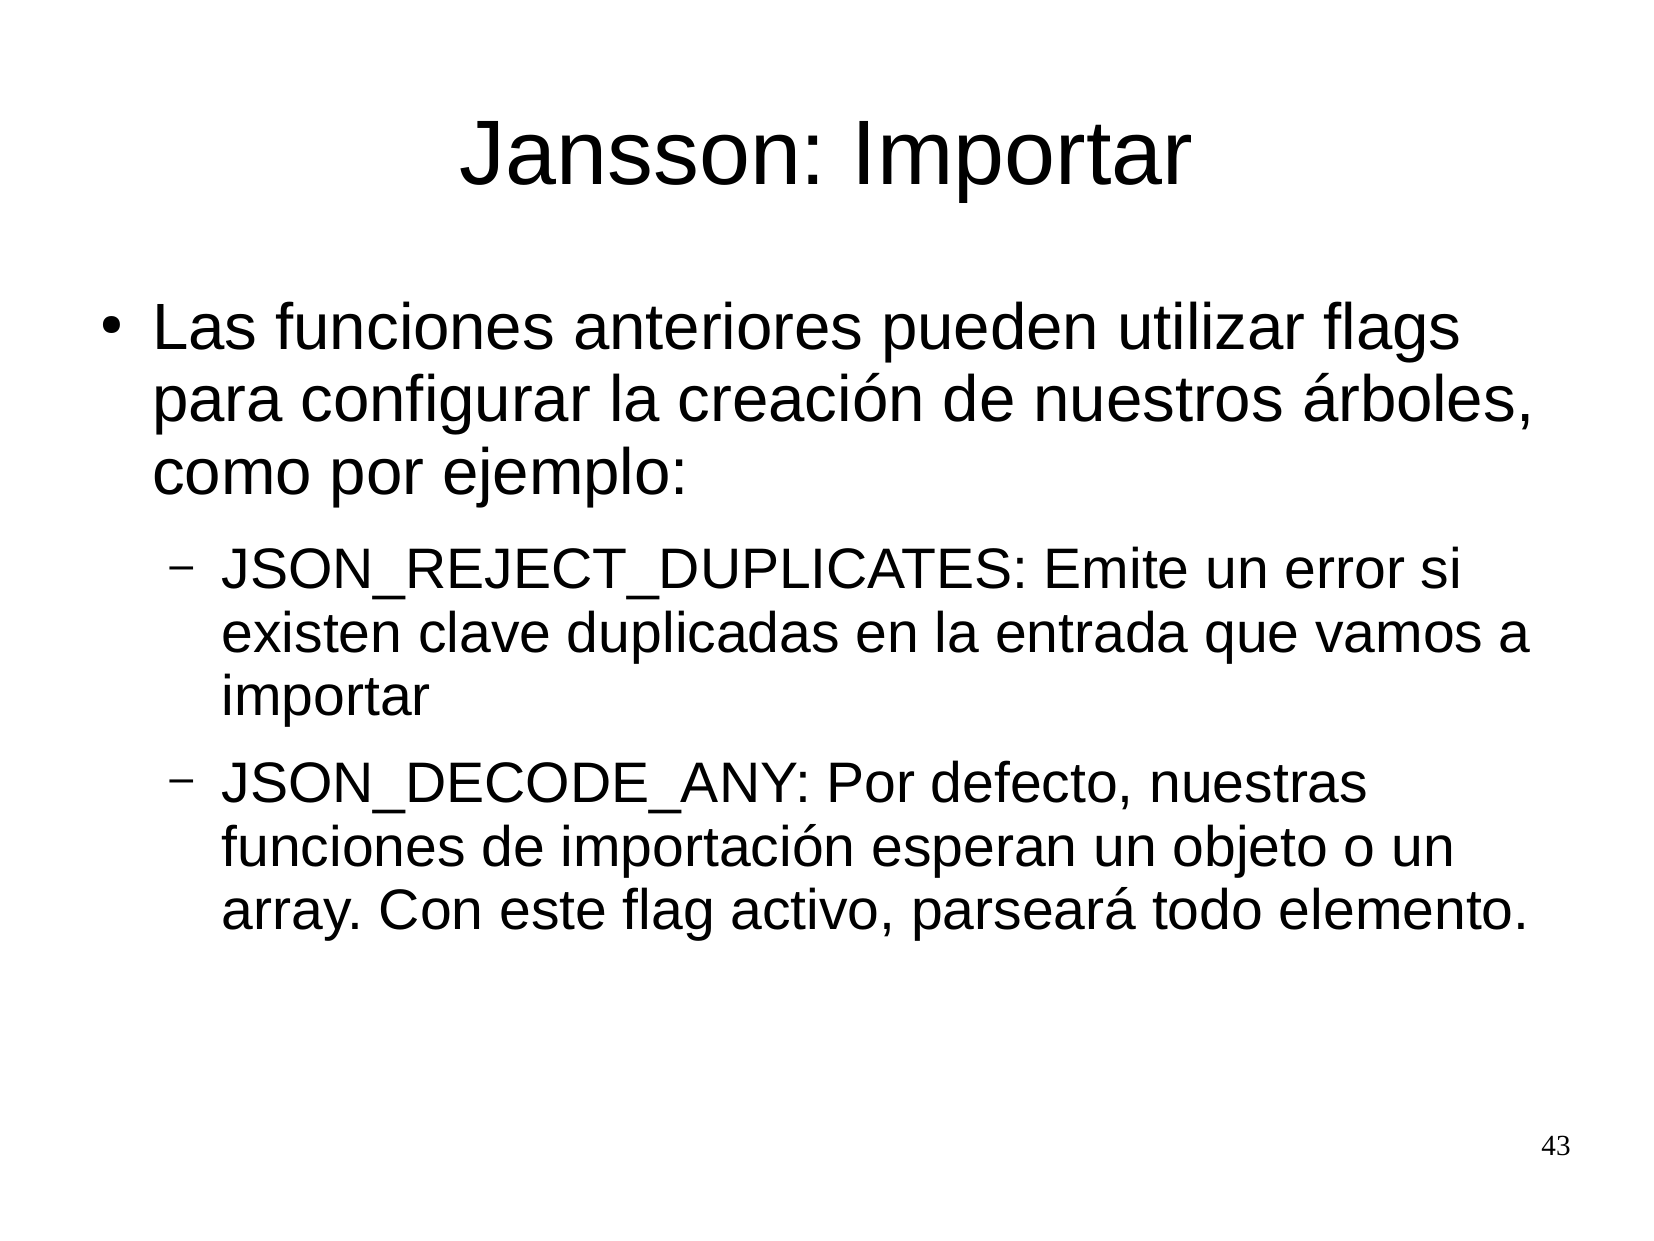

# Jansson: Importar
Las funciones anteriores pueden utilizar flags para configurar la creación de nuestros árboles, como por ejemplo:
JSON_REJECT_DUPLICATES: Emite un error si existen clave duplicadas en la entrada que vamos a importar
JSON_DECODE_ANY: Por defecto, nuestras funciones de importación esperan un objeto o un array. Con este flag activo, parseará todo elemento.
43